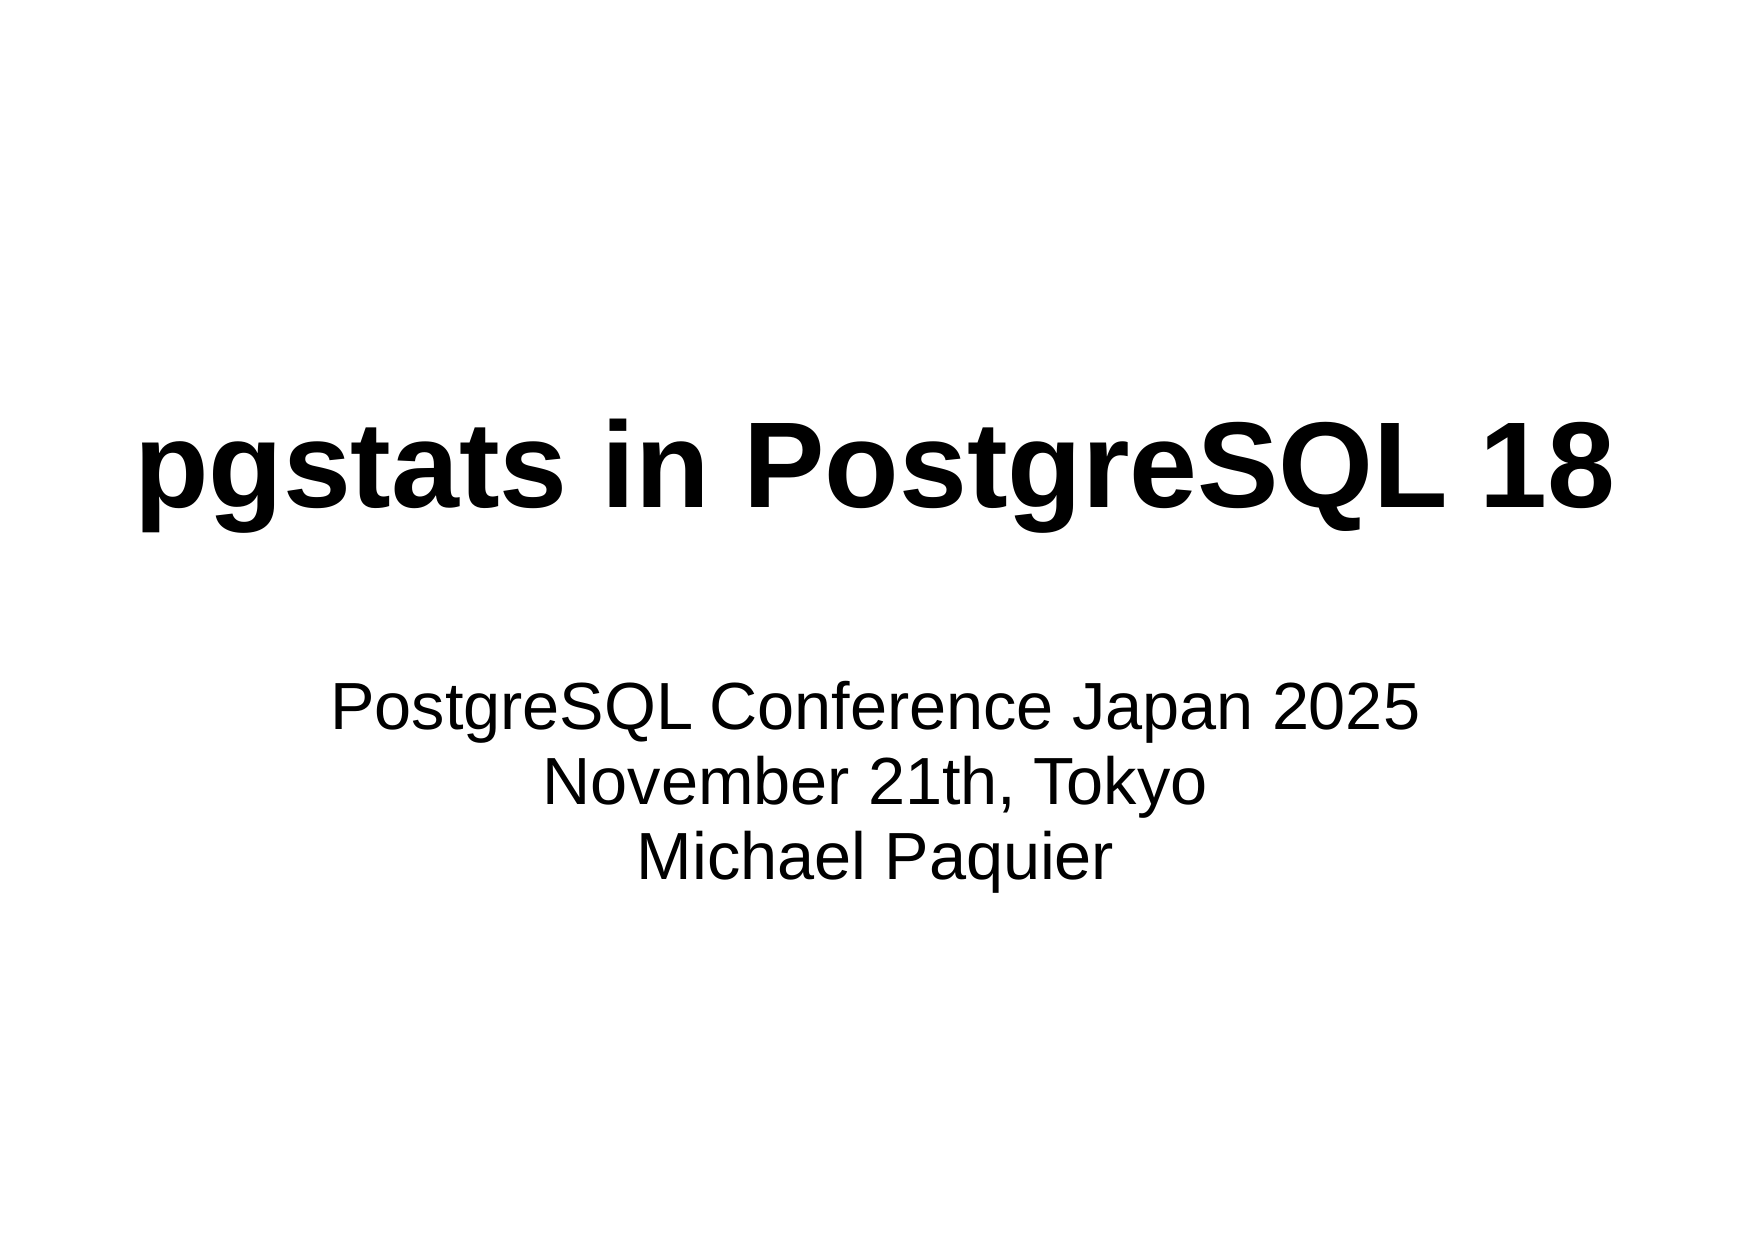

# pgstats in PostgreSQL 18 PostgreSQL Conference Japan 2025 November 21th, Tokyo Michael Paquier